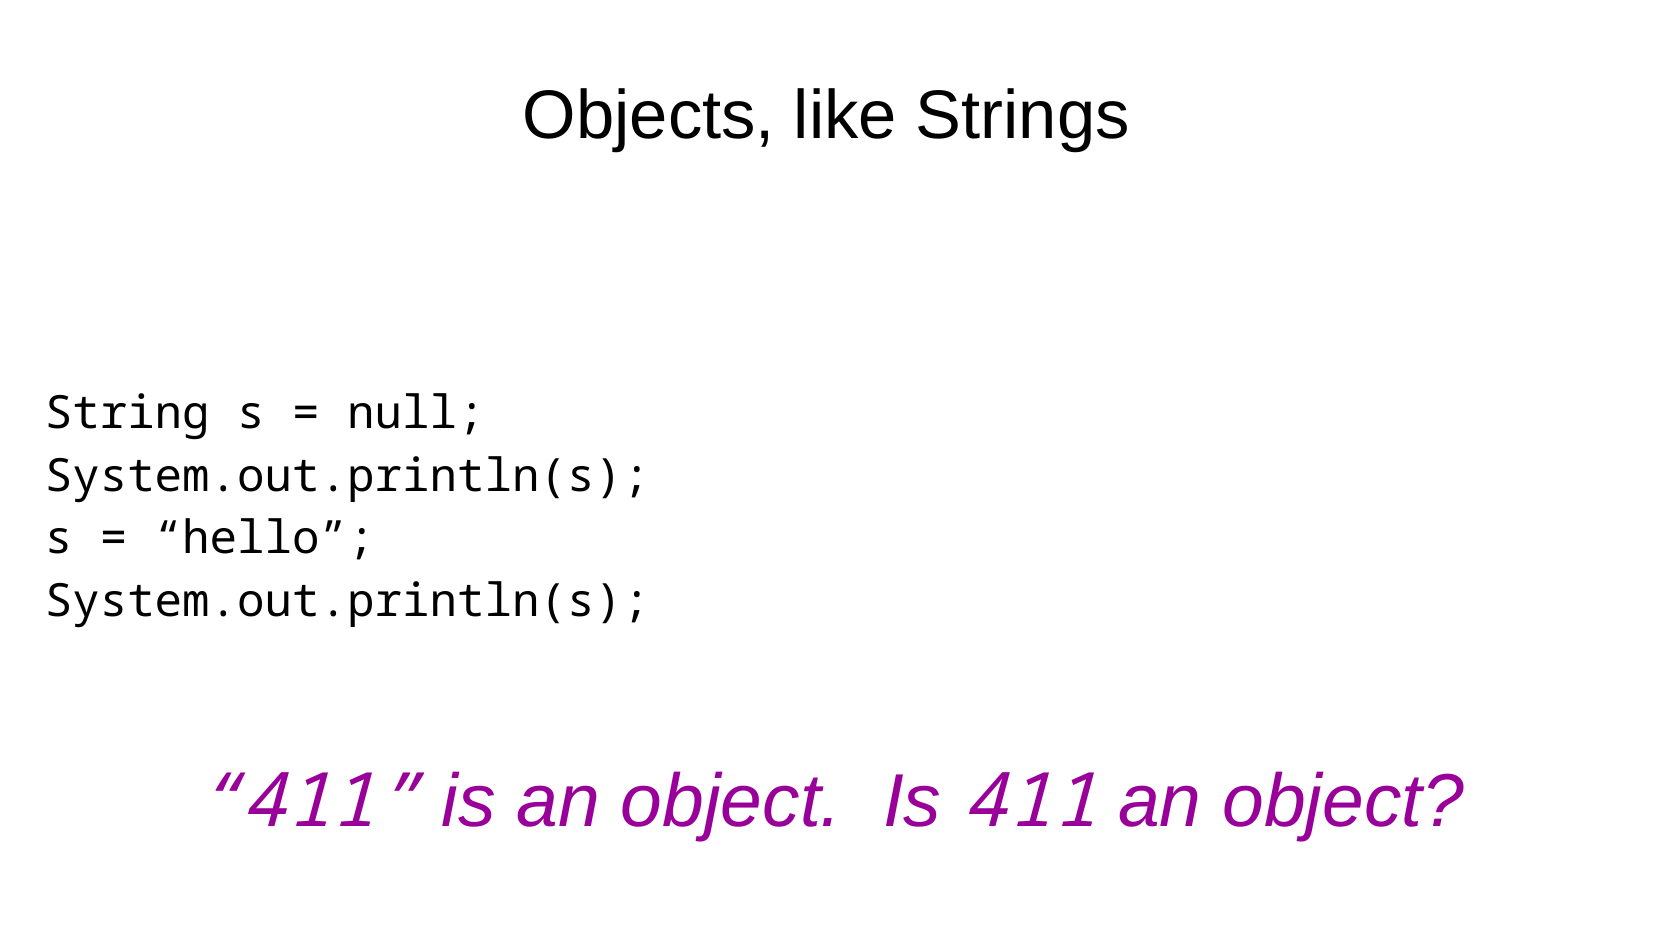

# Objects, like Strings
String s = null;
System.out.println(s);
s = “hello”;
System.out.println(s);
“411” is an object. Is 411 an object?